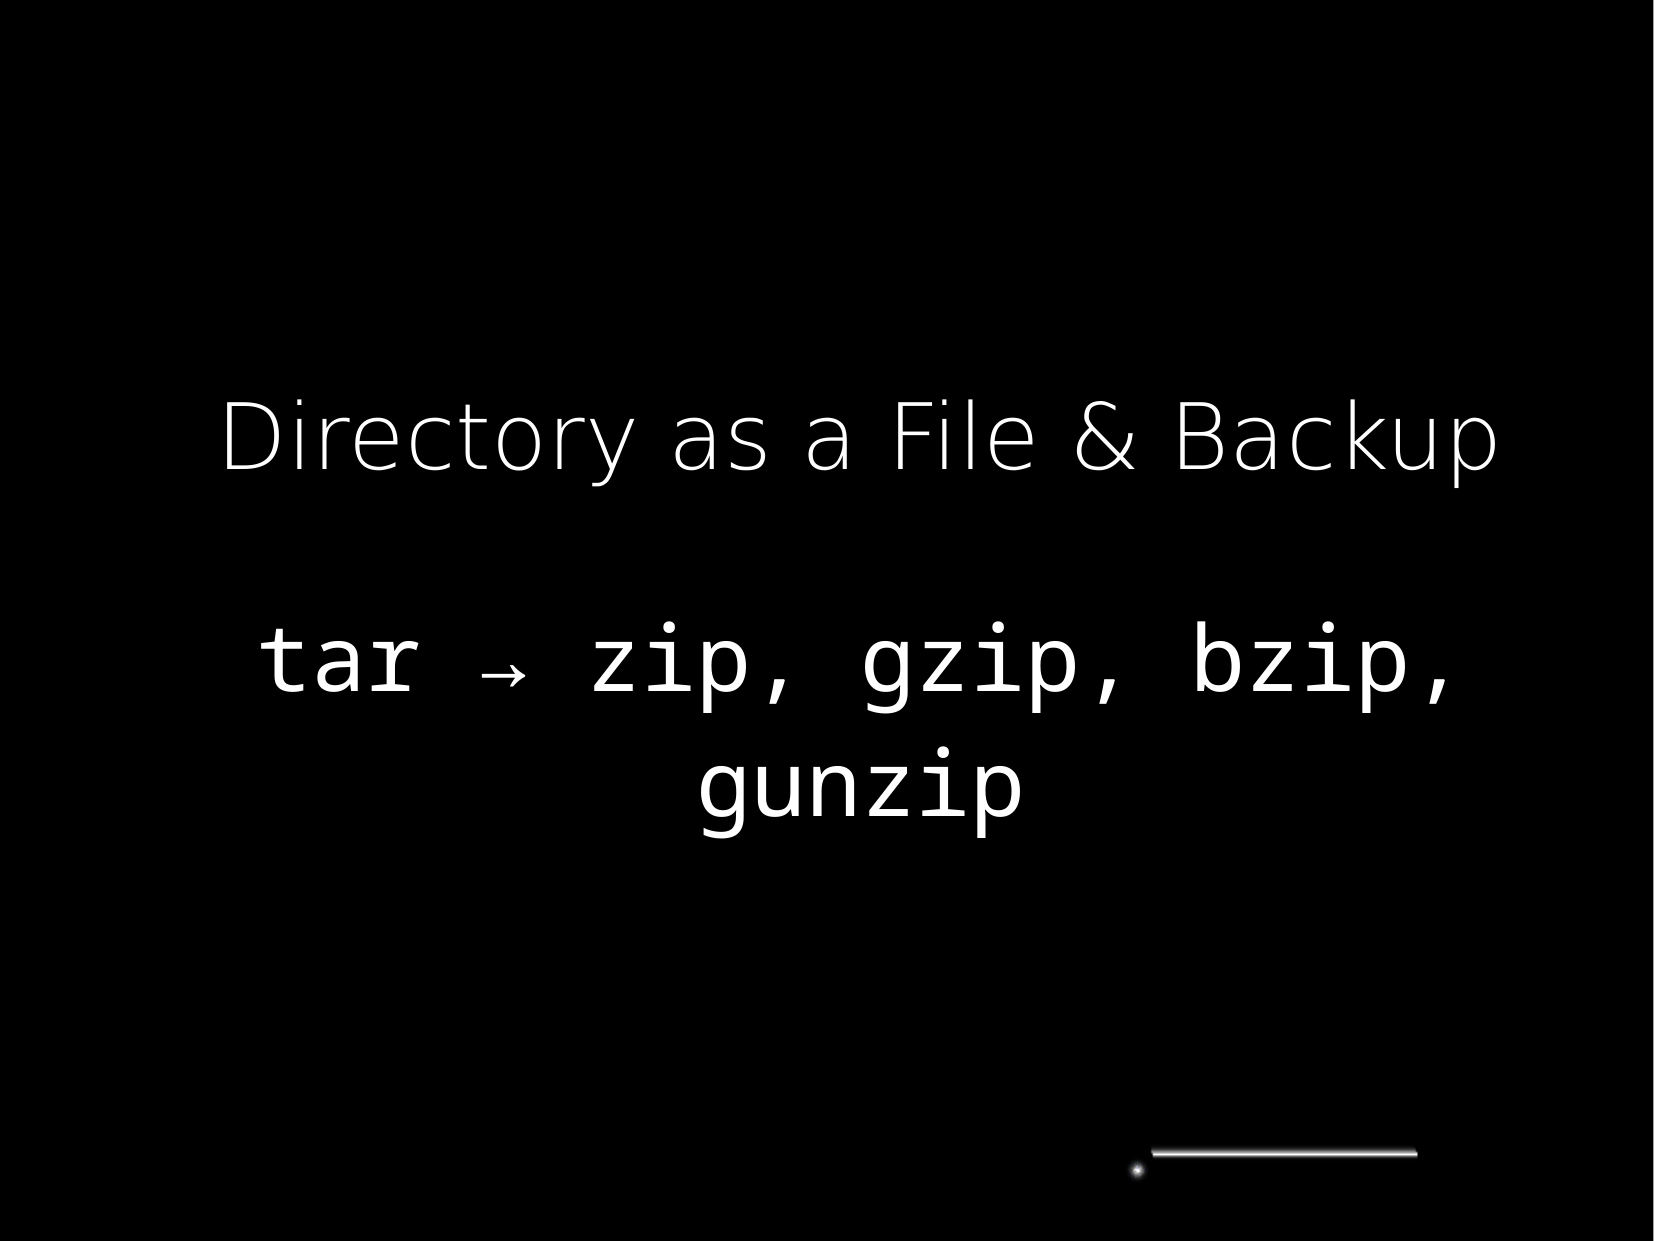

# Directory as a File & Backup tar → zip, gzip, bzip, gunzip